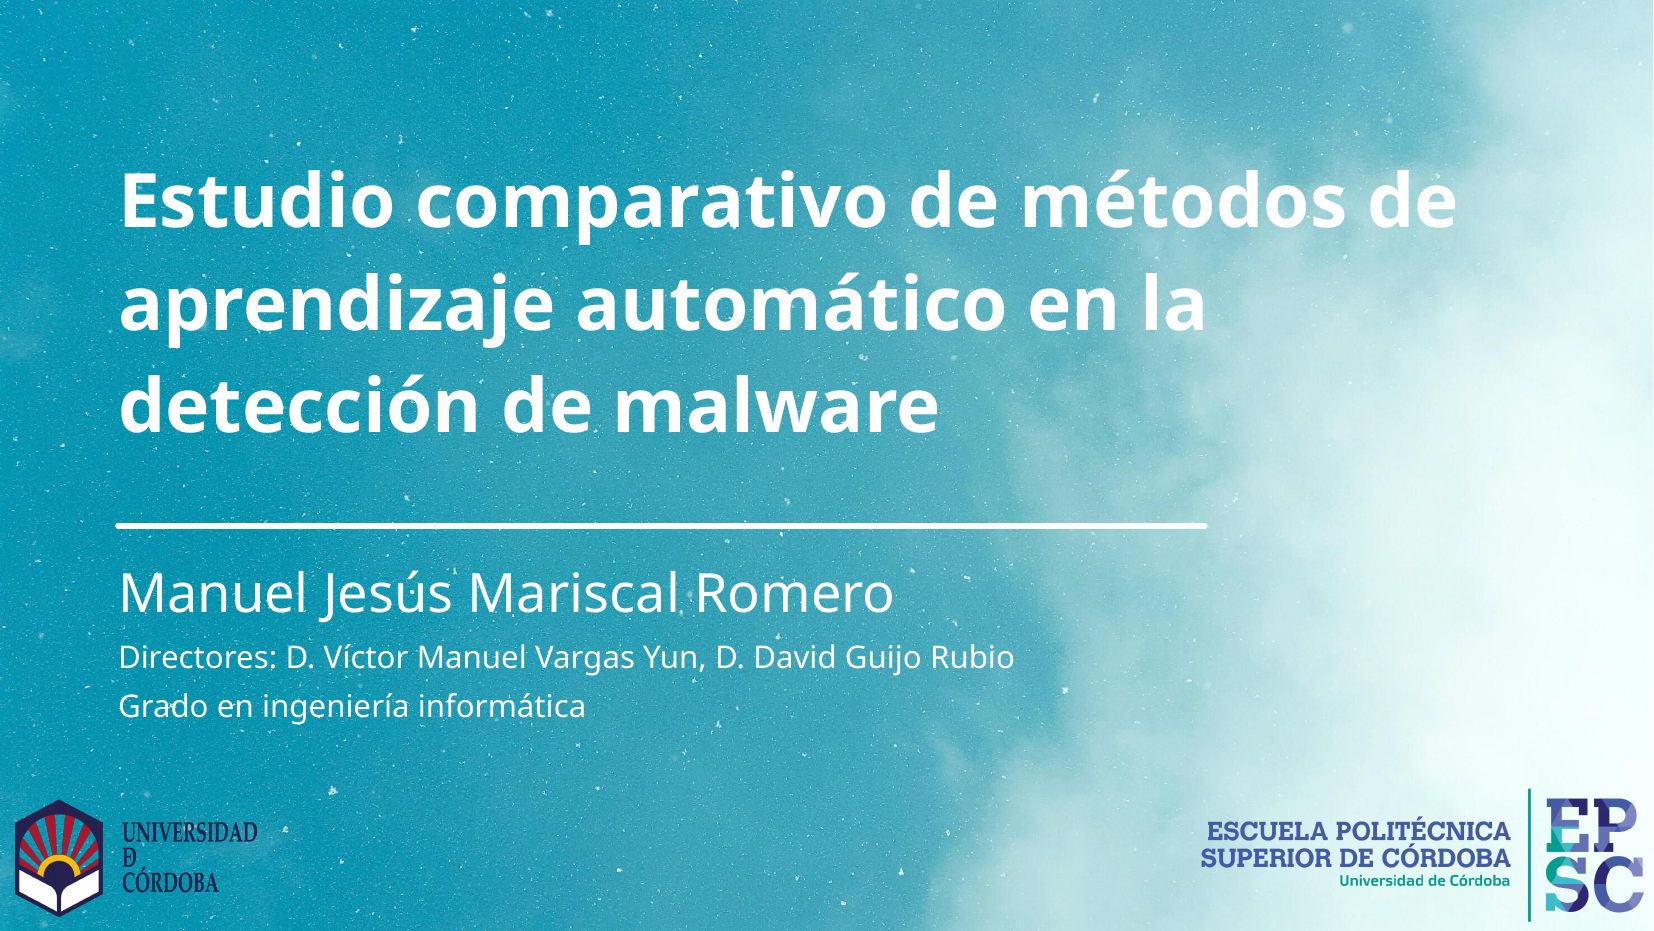

# Estudio comparativo de métodos de aprendizaje automático en la detección de malware
Manuel Jesús Mariscal Romero
Directores: D. Víctor Manuel Vargas Yun, D. David Guijo Rubio
Grado en ingeniería informática